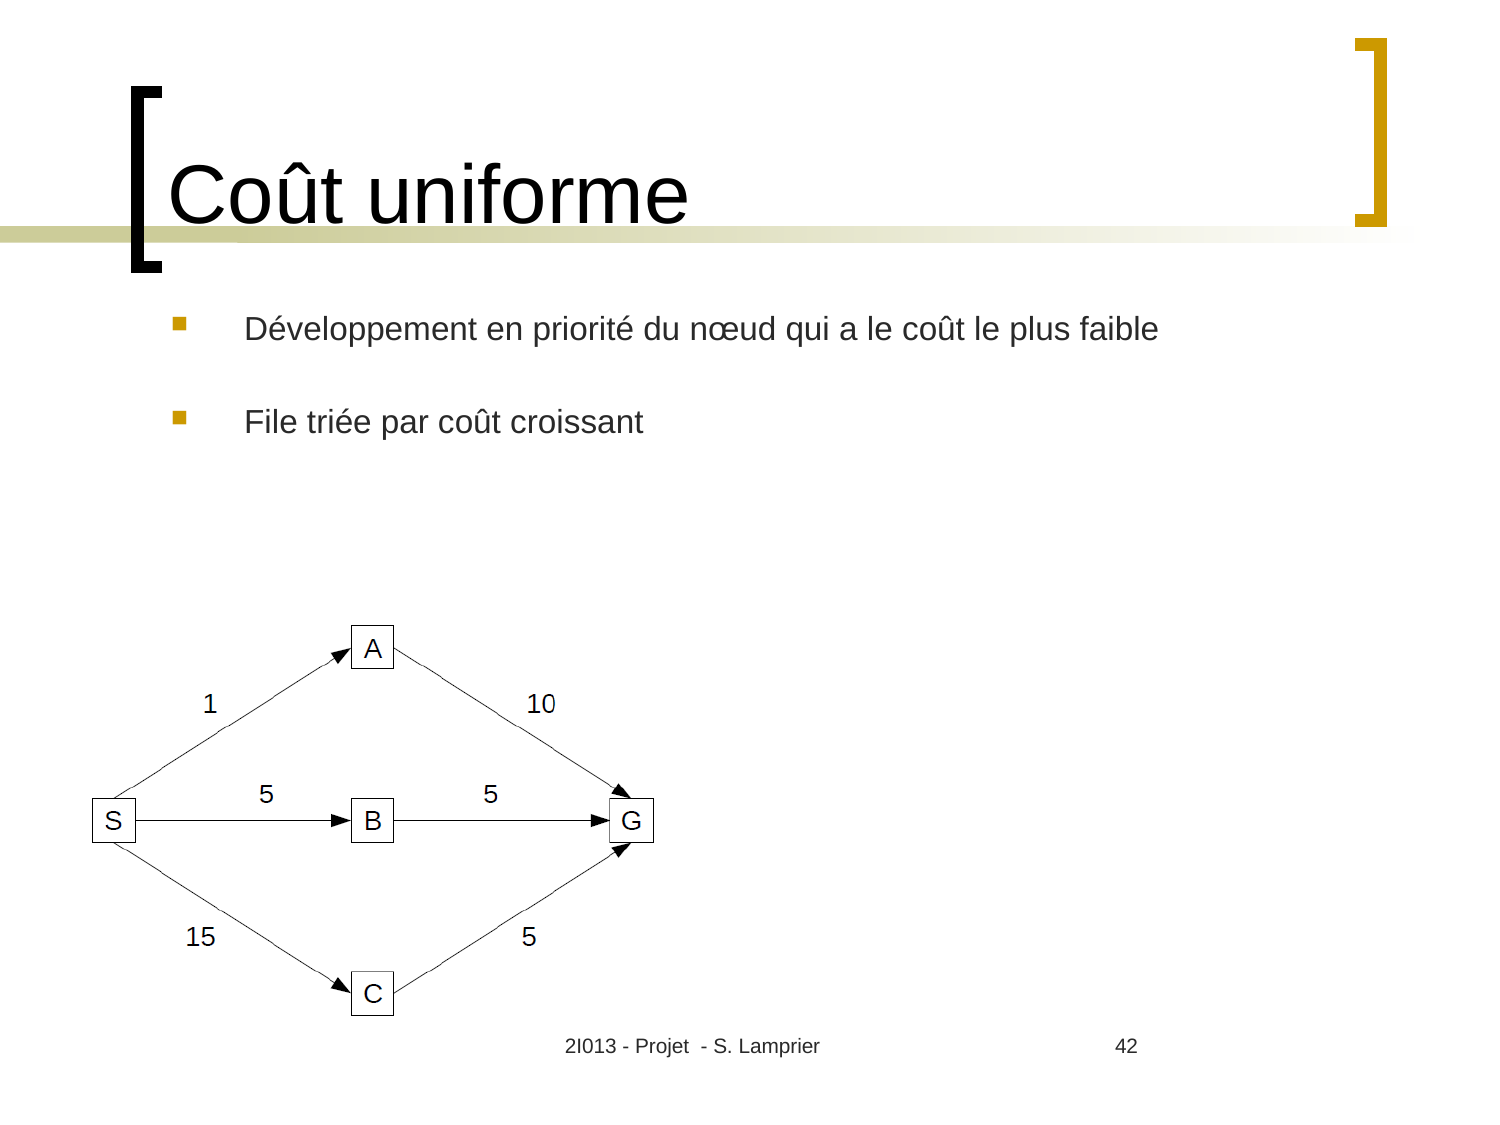

# Coût uniforme
Développement en priorité du nœud qui a le coût le plus faible
File triée par coût croissant
2I013 - Projet - S. Lamprier